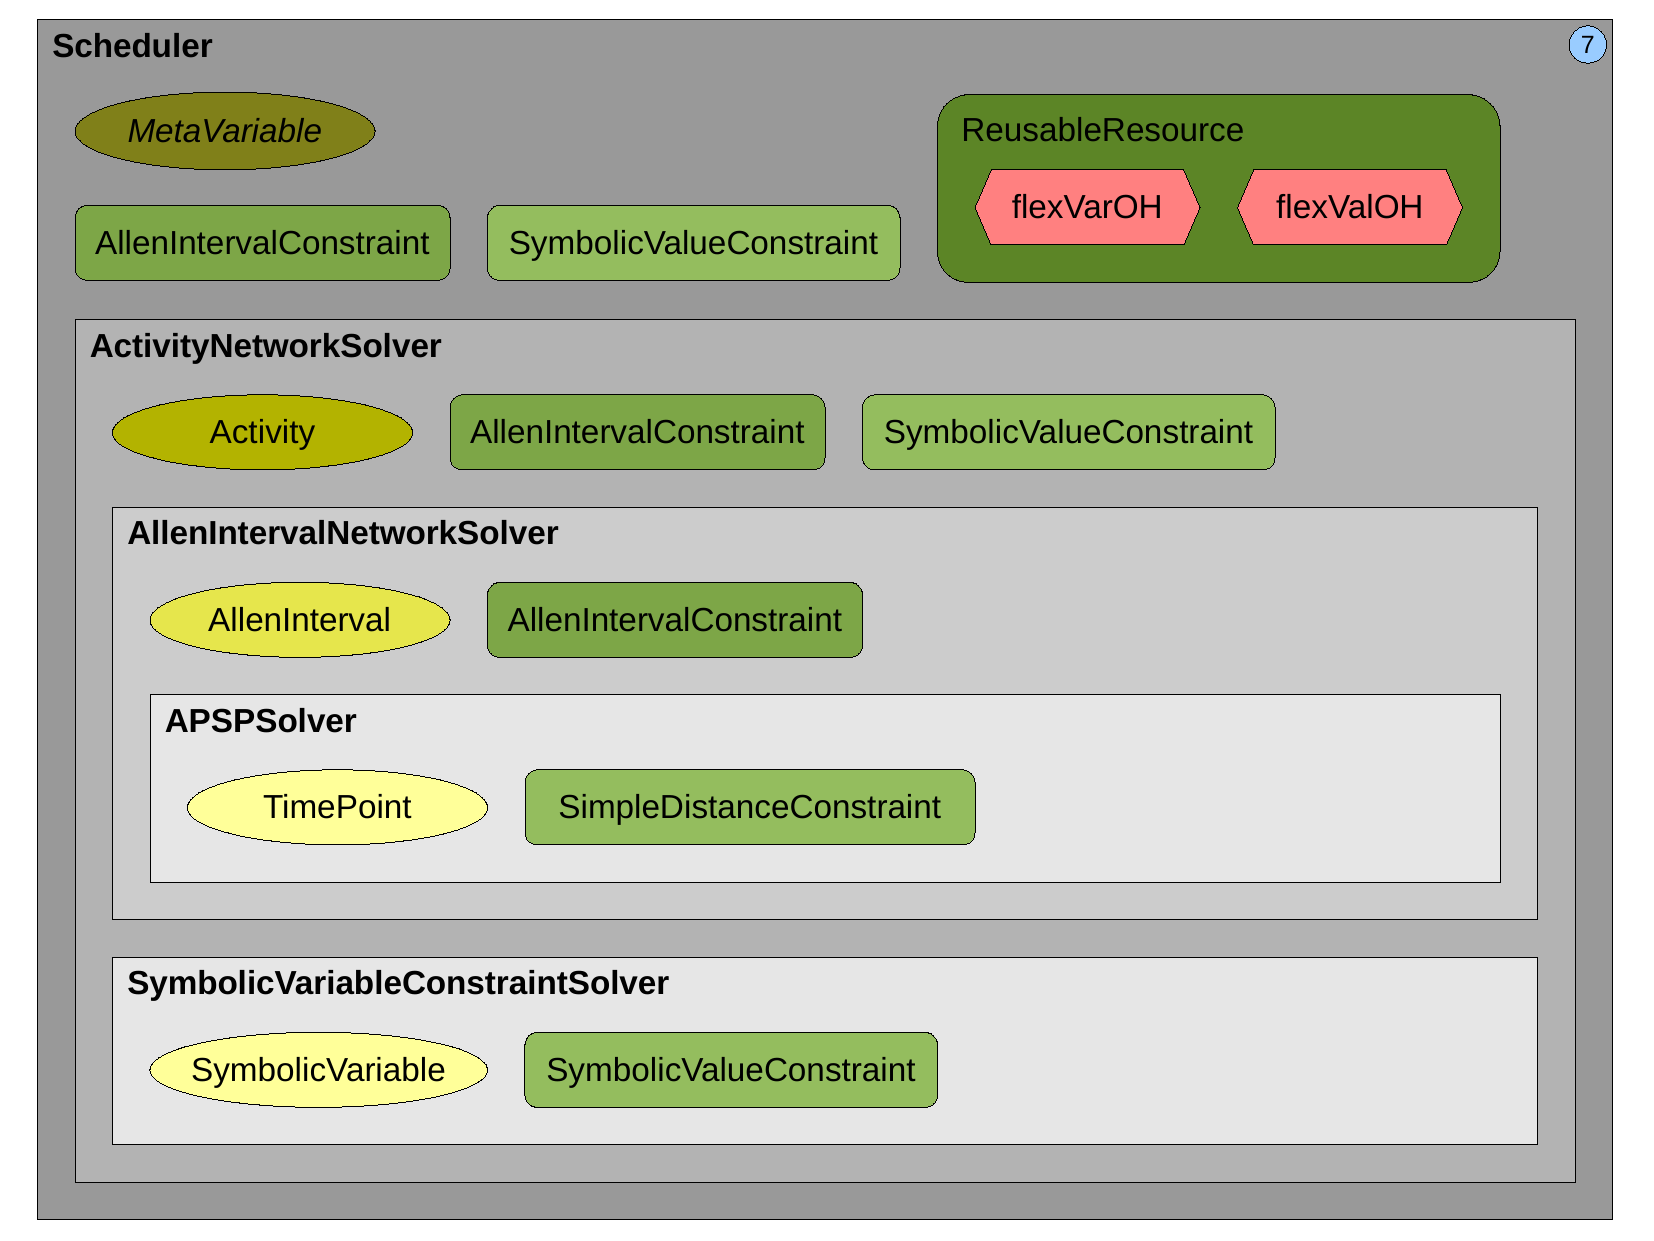

Scheduler
7
MetaVariable
ReusableResource
flexVarOH
flexValOH
AllenIntervalConstraint
SymbolicValueConstraint
ActivityNetworkSolver
Activity
AllenIntervalConstraint
SymbolicValueConstraint
AllenIntervalNetworkSolver
AllenInterval
AllenIntervalConstraint
APSPSolver
TimePoint
SimpleDistanceConstraint
SymbolicVariableConstraintSolver
SymbolicVariable
SymbolicValueConstraint